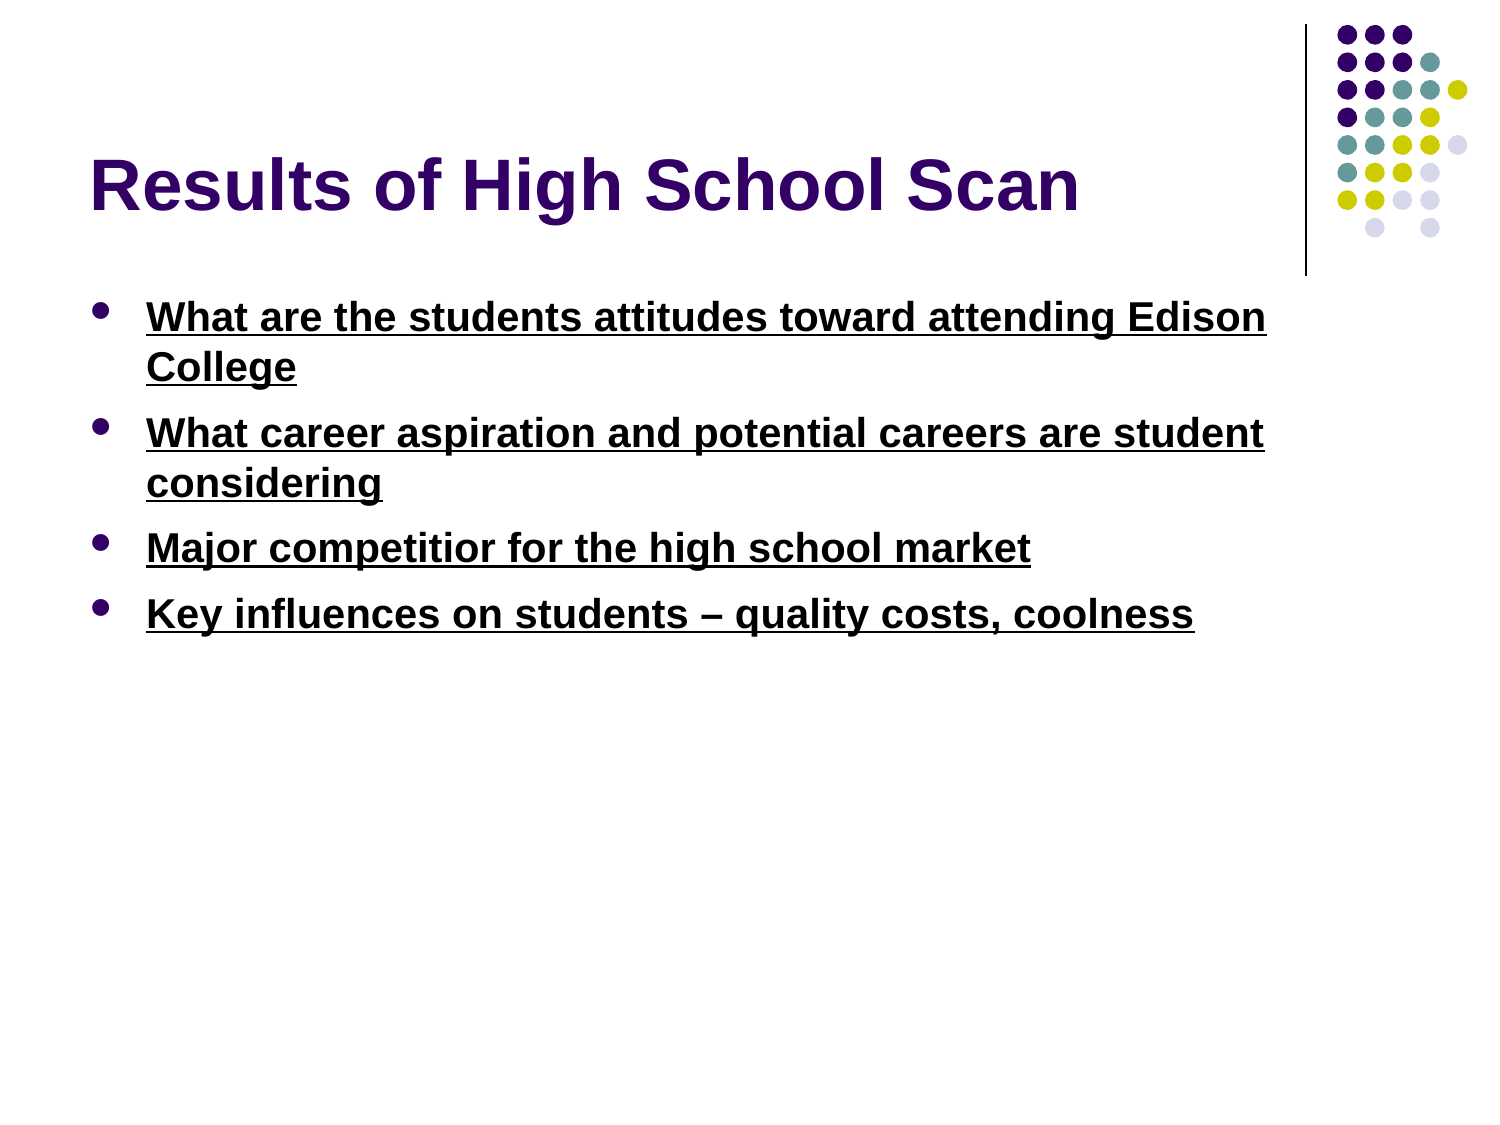

# Results of High School Scan
What are the students attitudes toward attending Edison College
What career aspiration and potential careers are student considering
Major competitior for the high school market
Key influences on students – quality costs, coolness